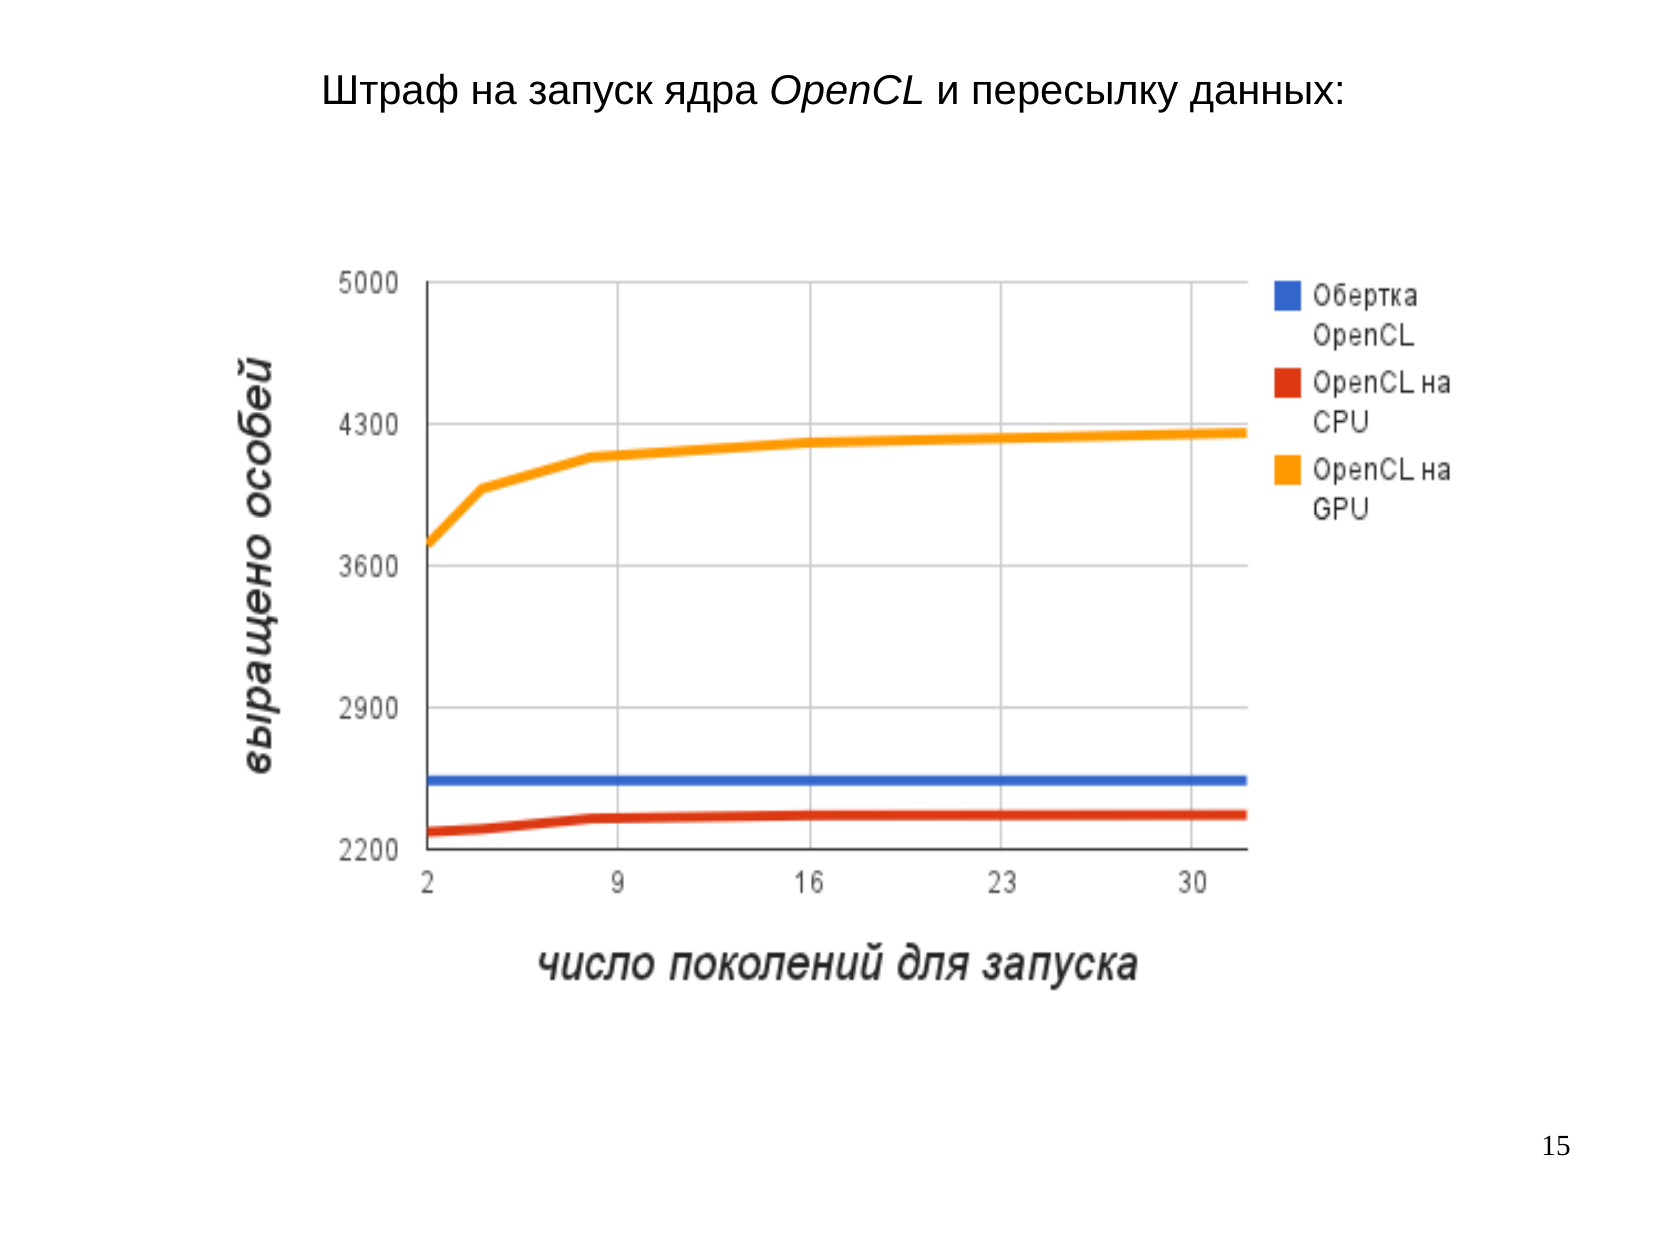

Штраф на запуск ядра OpenCL и пересылку данных:
15